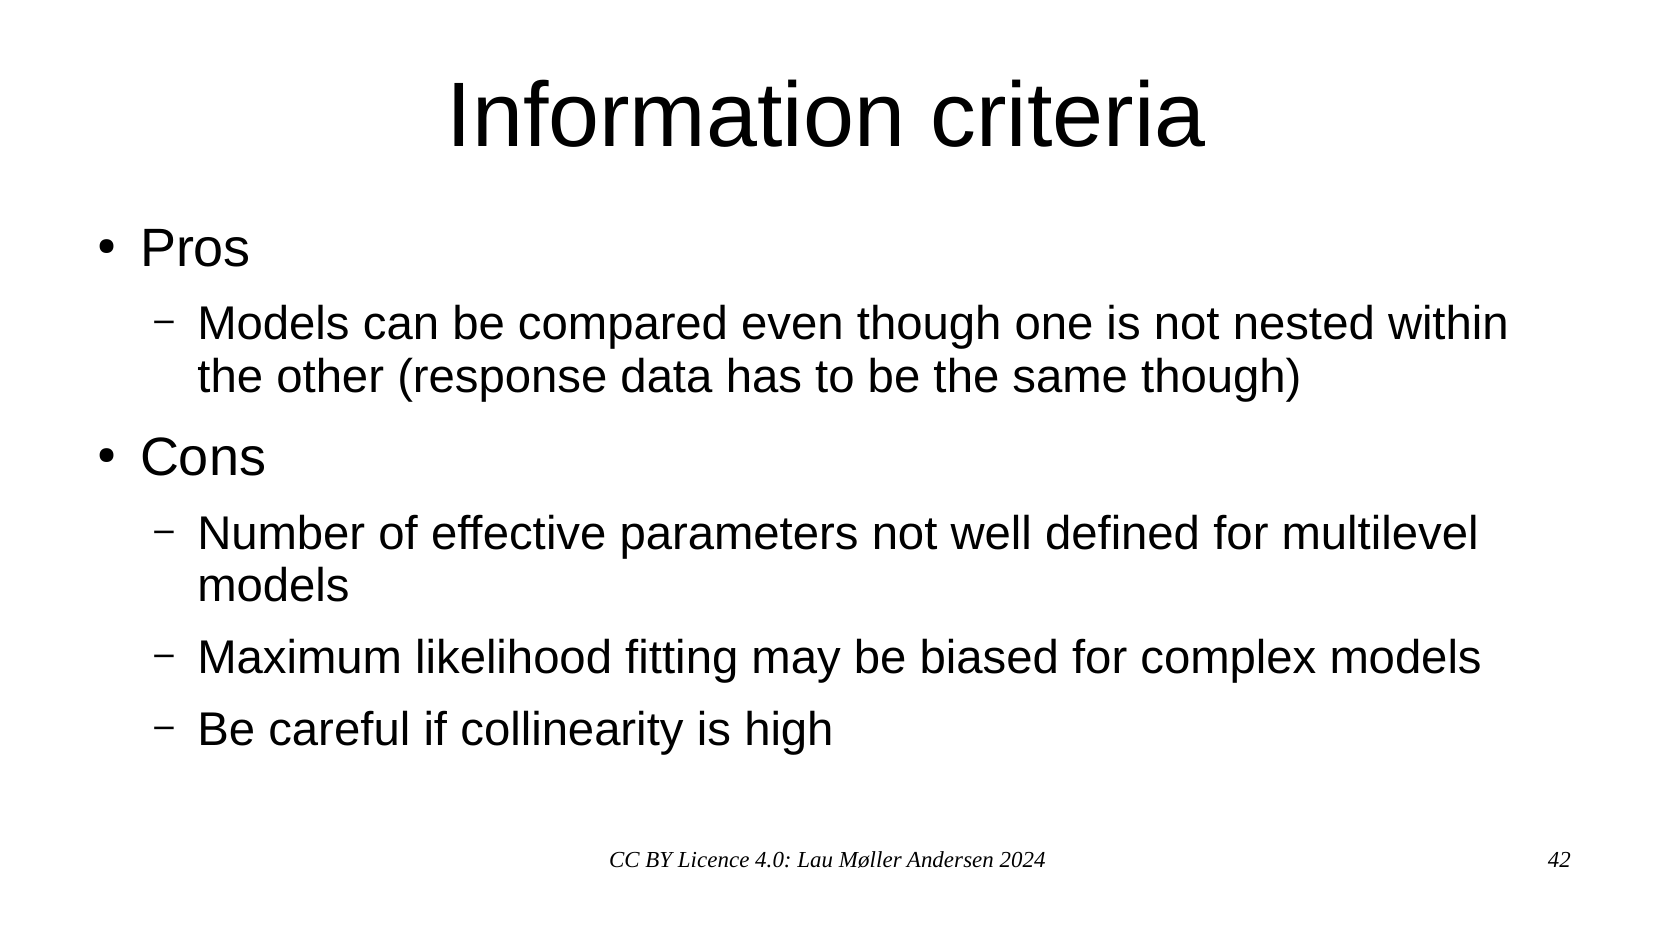

# Information criteria
Pros
Models can be compared even though one is not nested within the other (response data has to be the same though)
Cons
Number of effective parameters not well defined for multilevel models
Maximum likelihood fitting may be biased for complex models
Be careful if collinearity is high
CC BY Licence 4.0: Lau Møller Andersen 2024
42